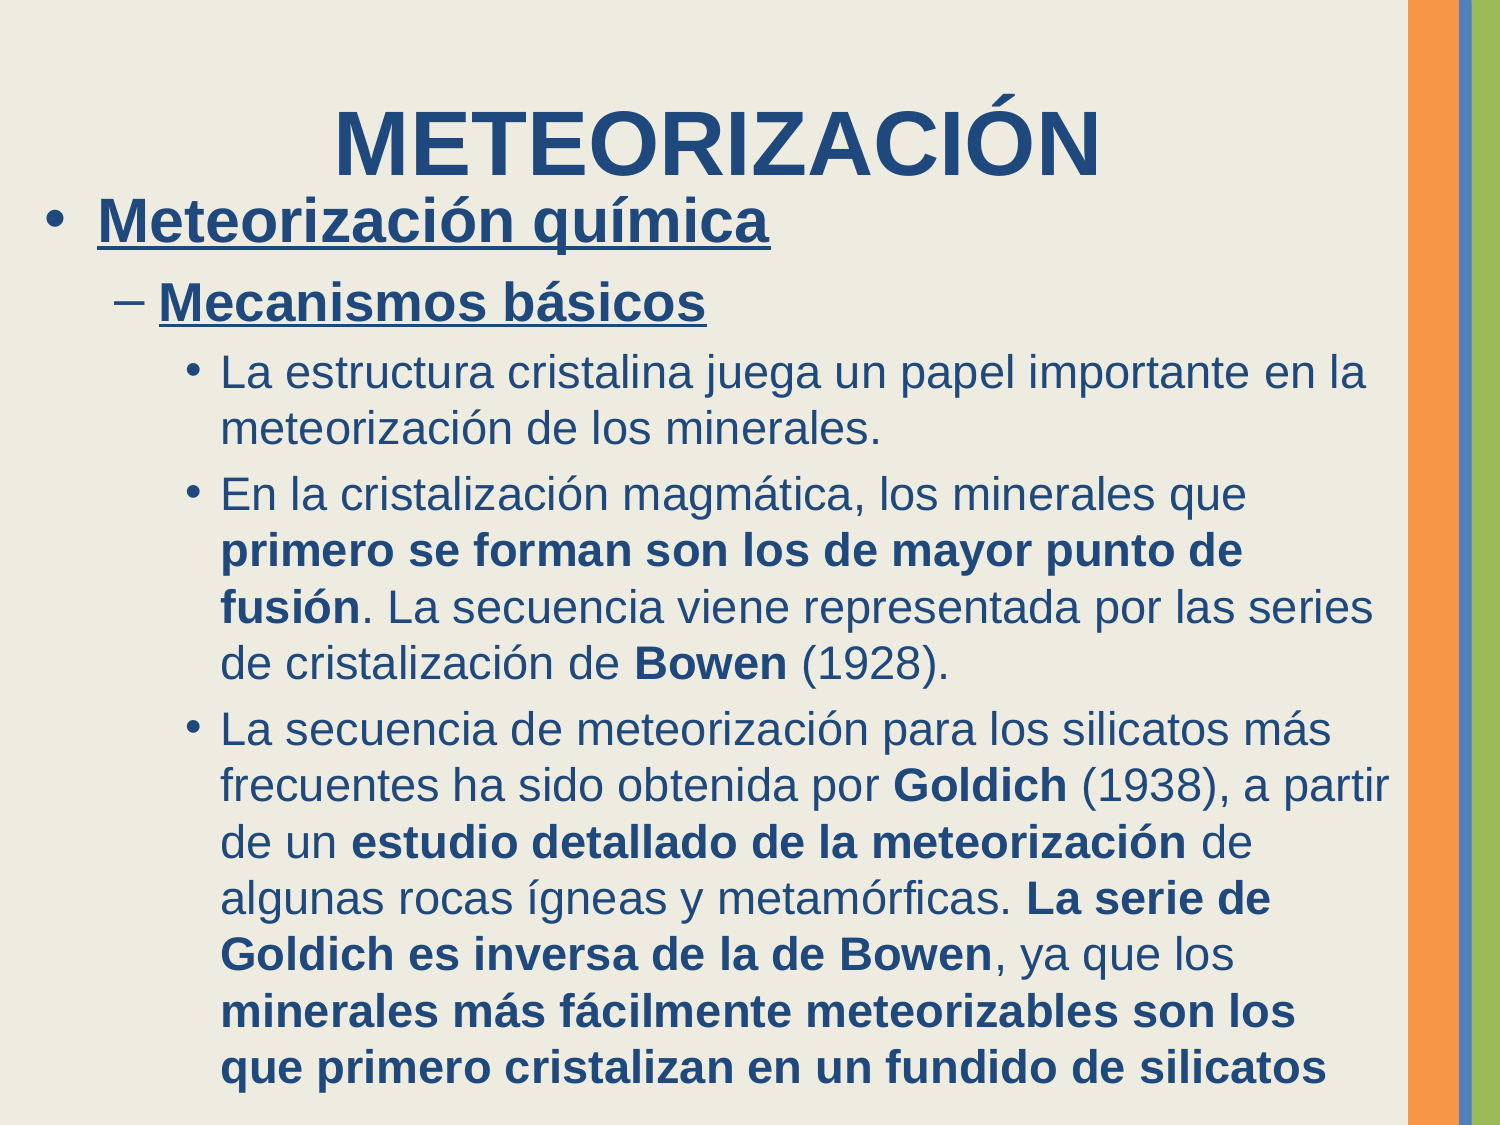

# meteorización
Meteorización química
Mecanismos básicos
La estructura cristalina juega un papel importante en la meteorización de los minerales.
En la cristalización magmática, los minerales que primero se forman son los de mayor punto de fusión. La secuencia viene representada por las series de cristalización de Bowen (1928).
La secuencia de meteorización para los silicatos más frecuentes ha sido obtenida por Goldich (1938), a partir de un estudio detallado de la meteorización de algunas rocas ígneas y metamórficas. La serie de Goldich es inversa de la de Bowen, ya que los minerales más fácilmente meteorizables son los que primero cristalizan en un fundido de silicatos